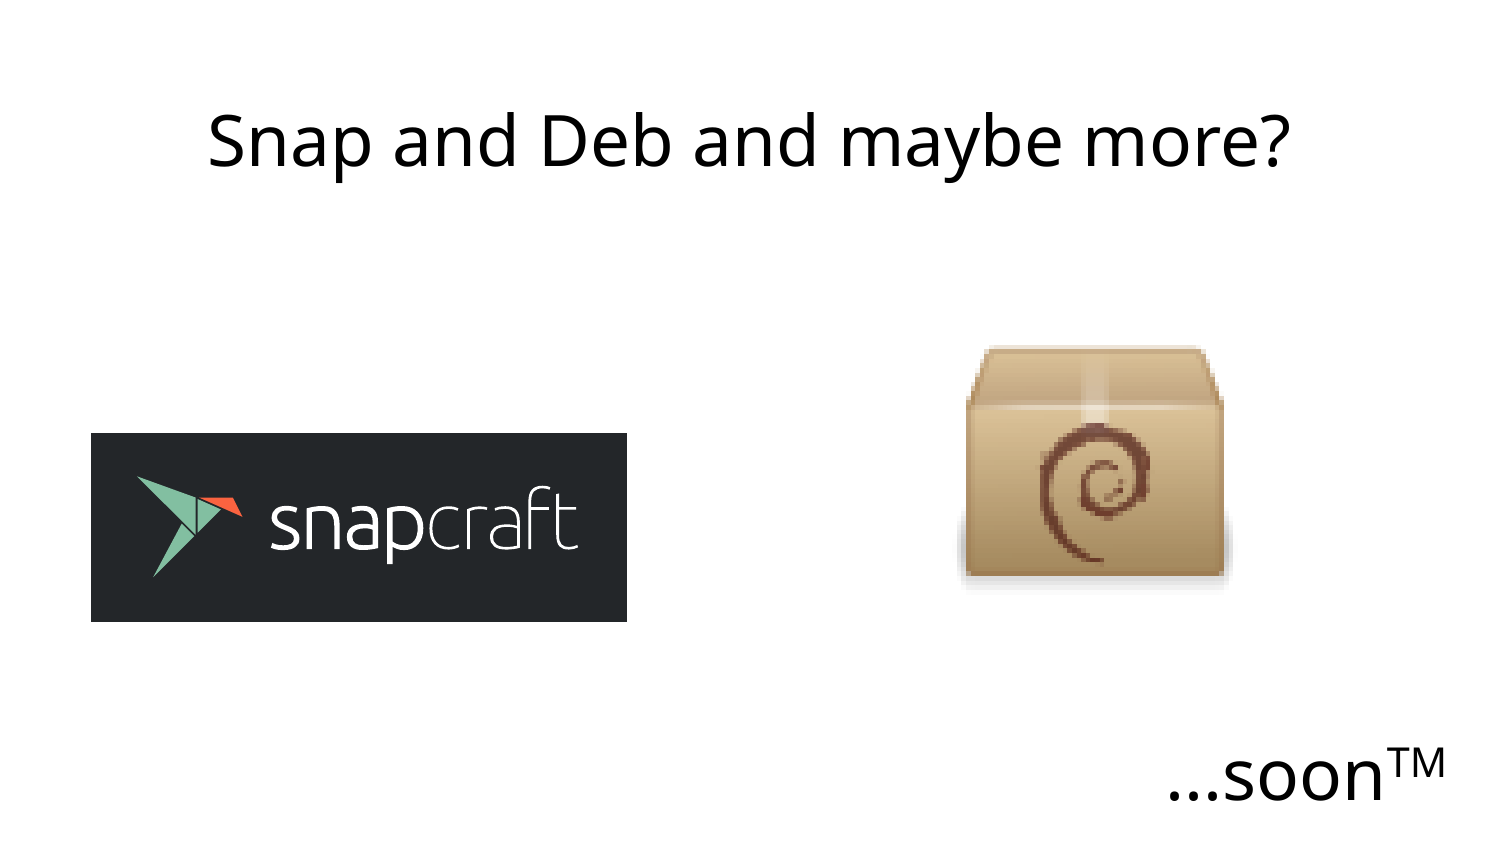

# Snap and Deb and maybe more?
...soonTM